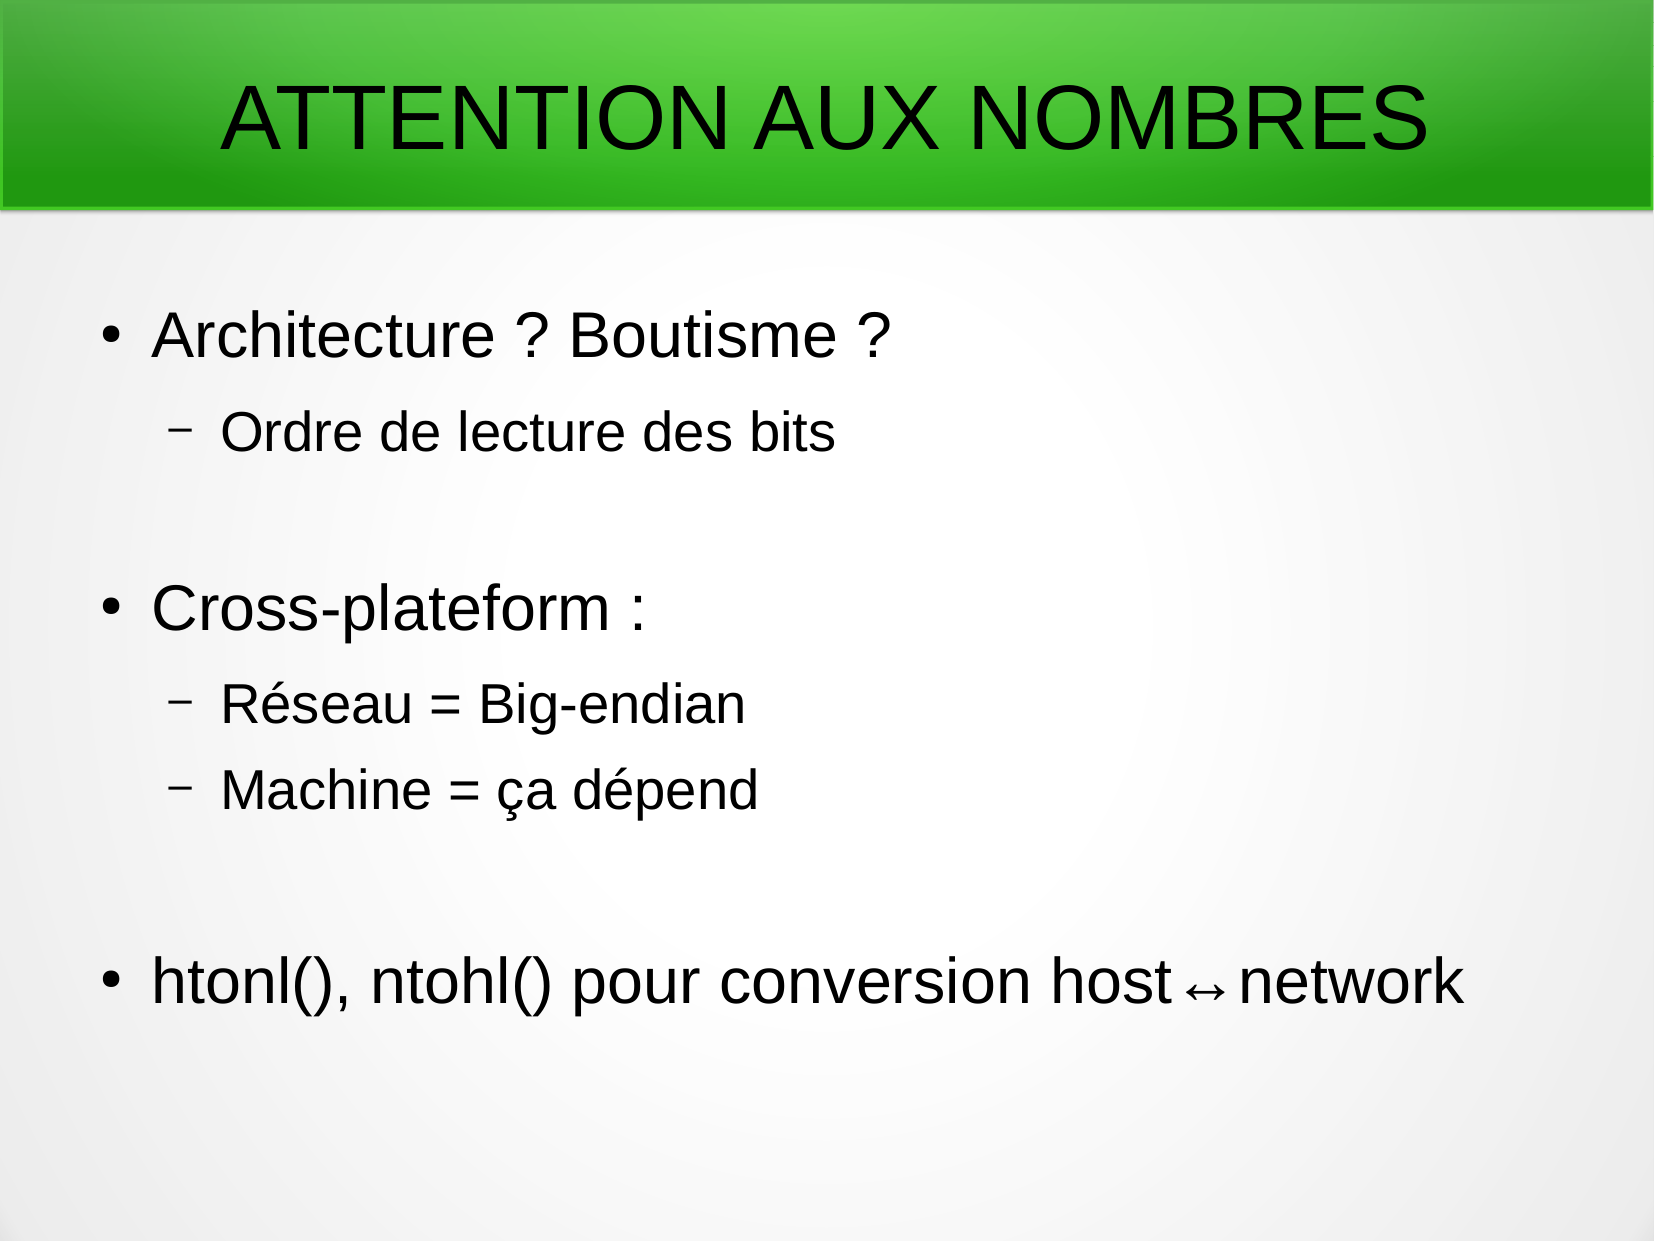

# ATTENTION AUX NOMBRES
Architecture ? Boutisme ?
Ordre de lecture des bits
Cross-plateform :
Réseau = Big-endian
Machine = ça dépend
htonl(), ntohl() pour conversion host↔network